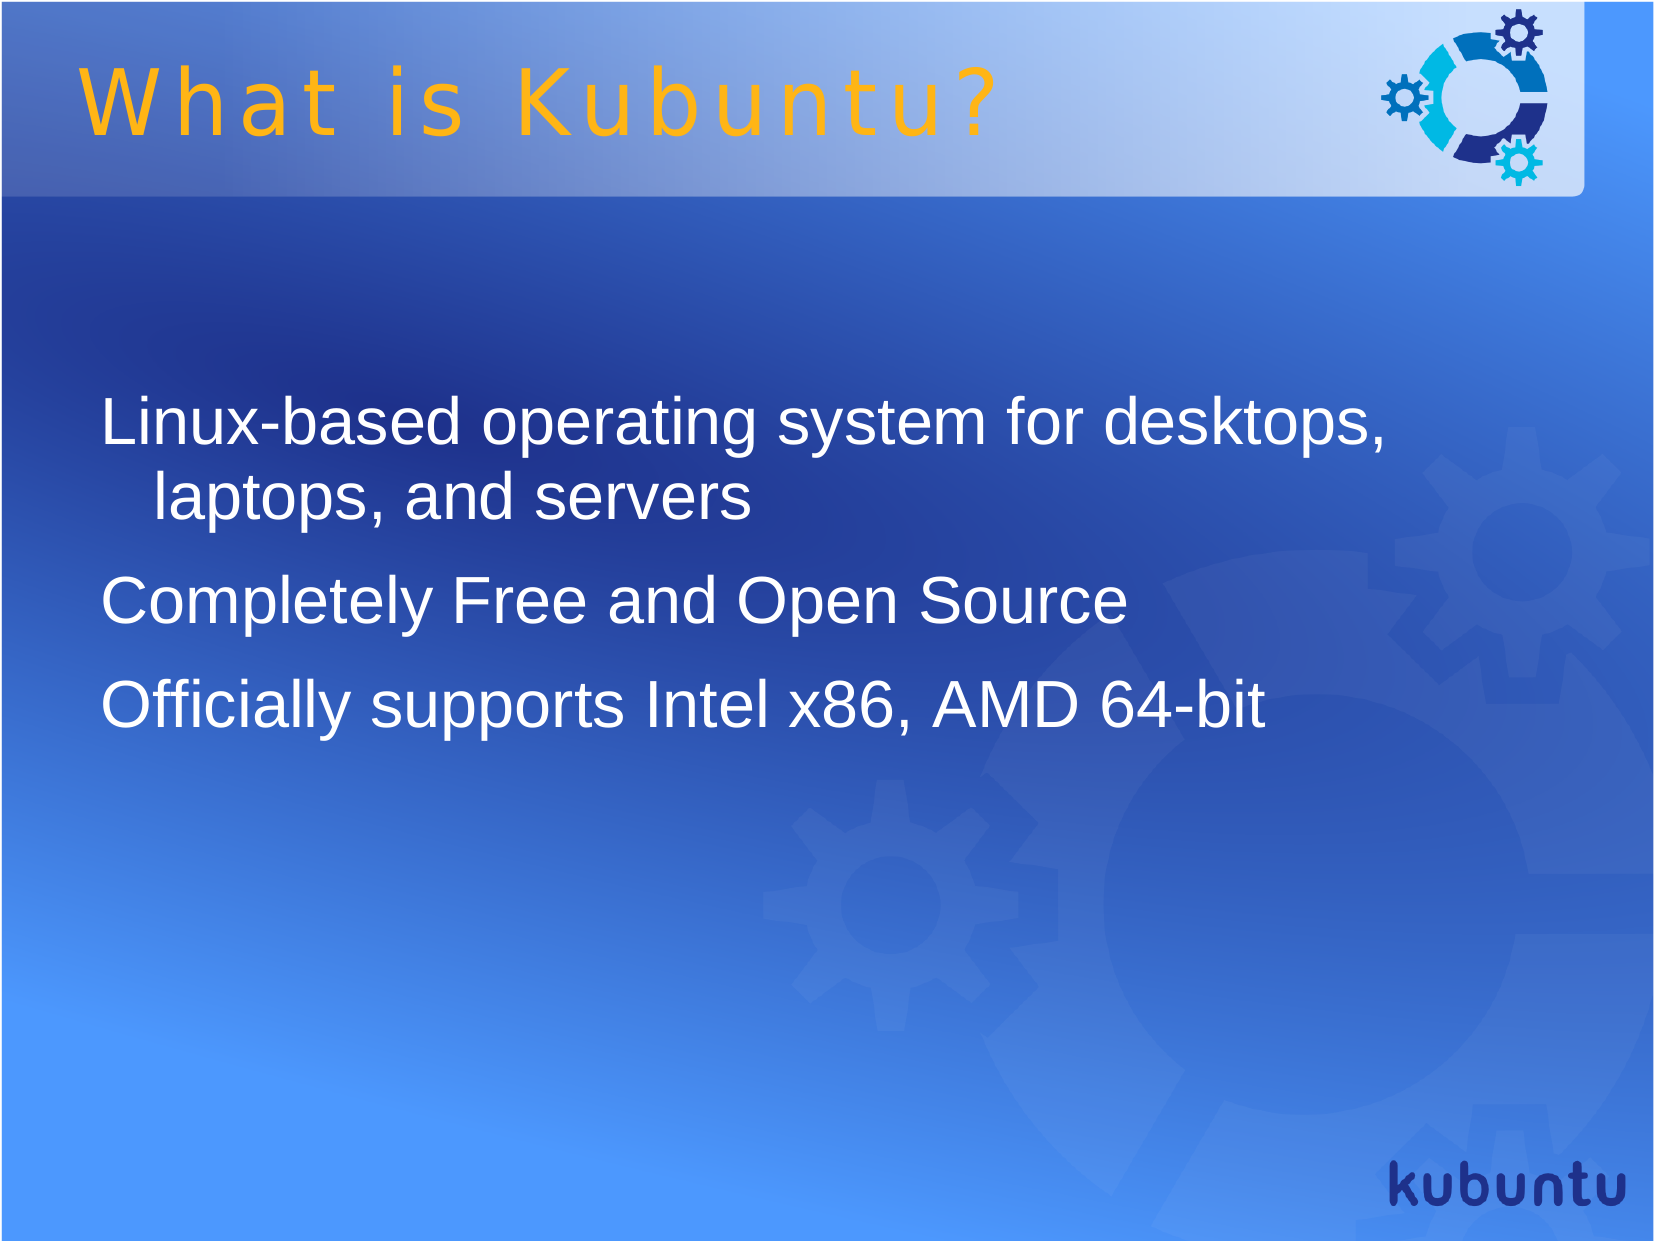

# What is Kubuntu?
Linux-based operating system for desktops, laptops, and servers
Completely Free and Open Source
Officially supports Intel x86, AMD 64-bit